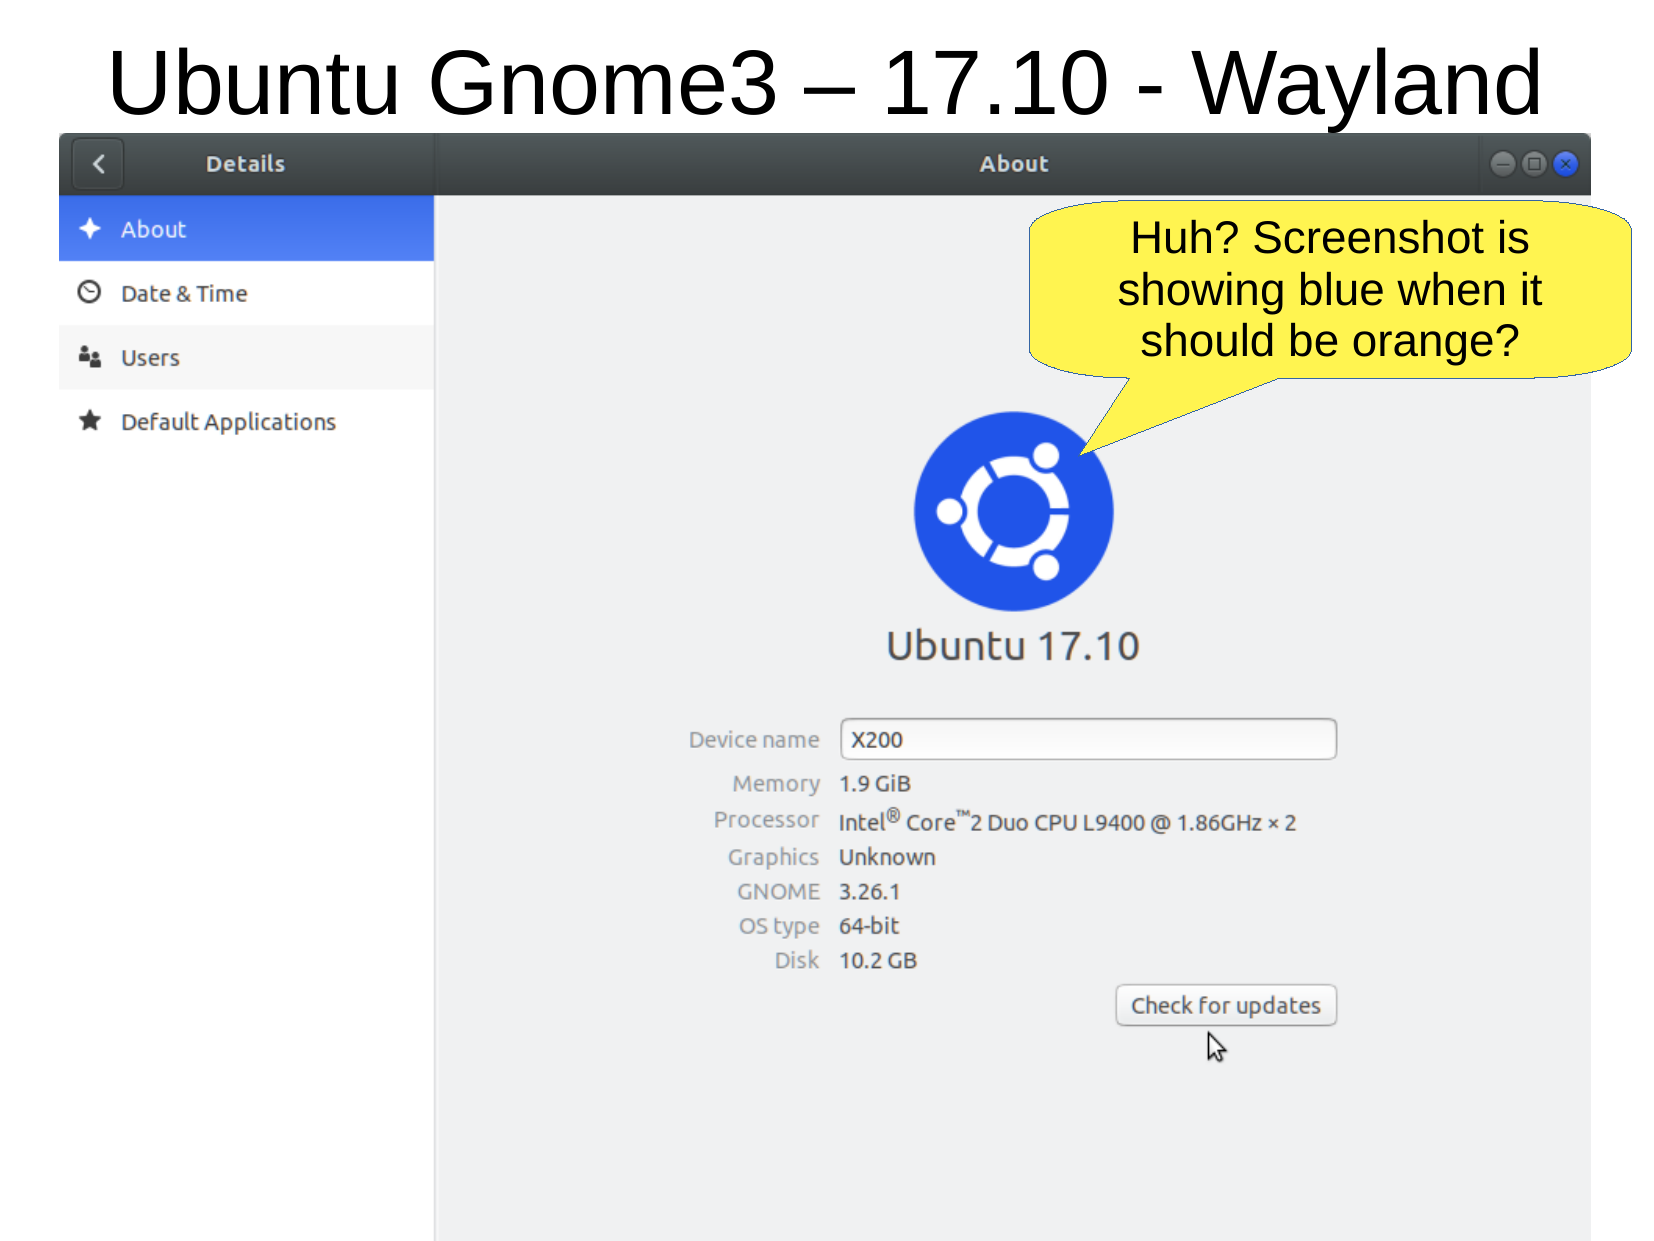

# Ubuntu Gnome3 – 17.10 - Wayland
Upgrade:
Huh? Screenshot is showing blue when it should be orange?